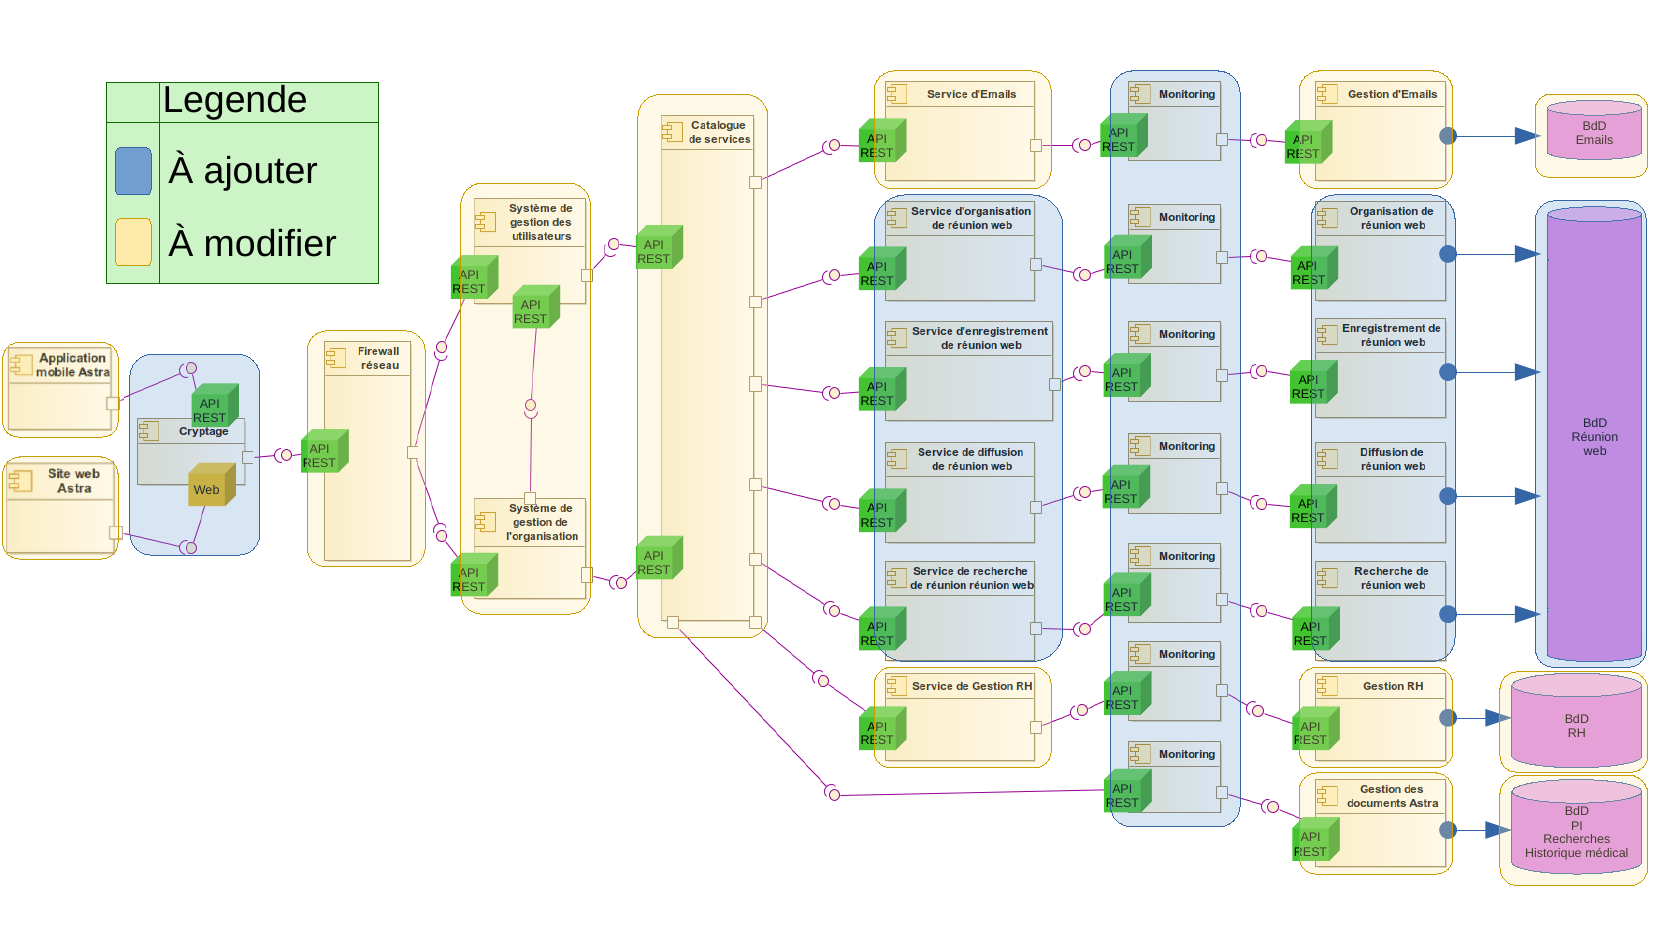

API
REST
API
REST
API
REST
API
REST
API
REST
API
REST
API
REST
API
REST
API
REST
API
REST
API
REST
API
REST
API
REST
API
REST
Web
API
REST
API
REST
API
REST
API
REST
API
REST
API
REST
API
REST
API
REST
API
REST
API
REST
API
REST
API
REST
API
REST
Legende
BdD
Emails
À ajouter
BdD
Réunion
web
À modifier
BdD
RH
BdD
PI
Recherches
Historique médical